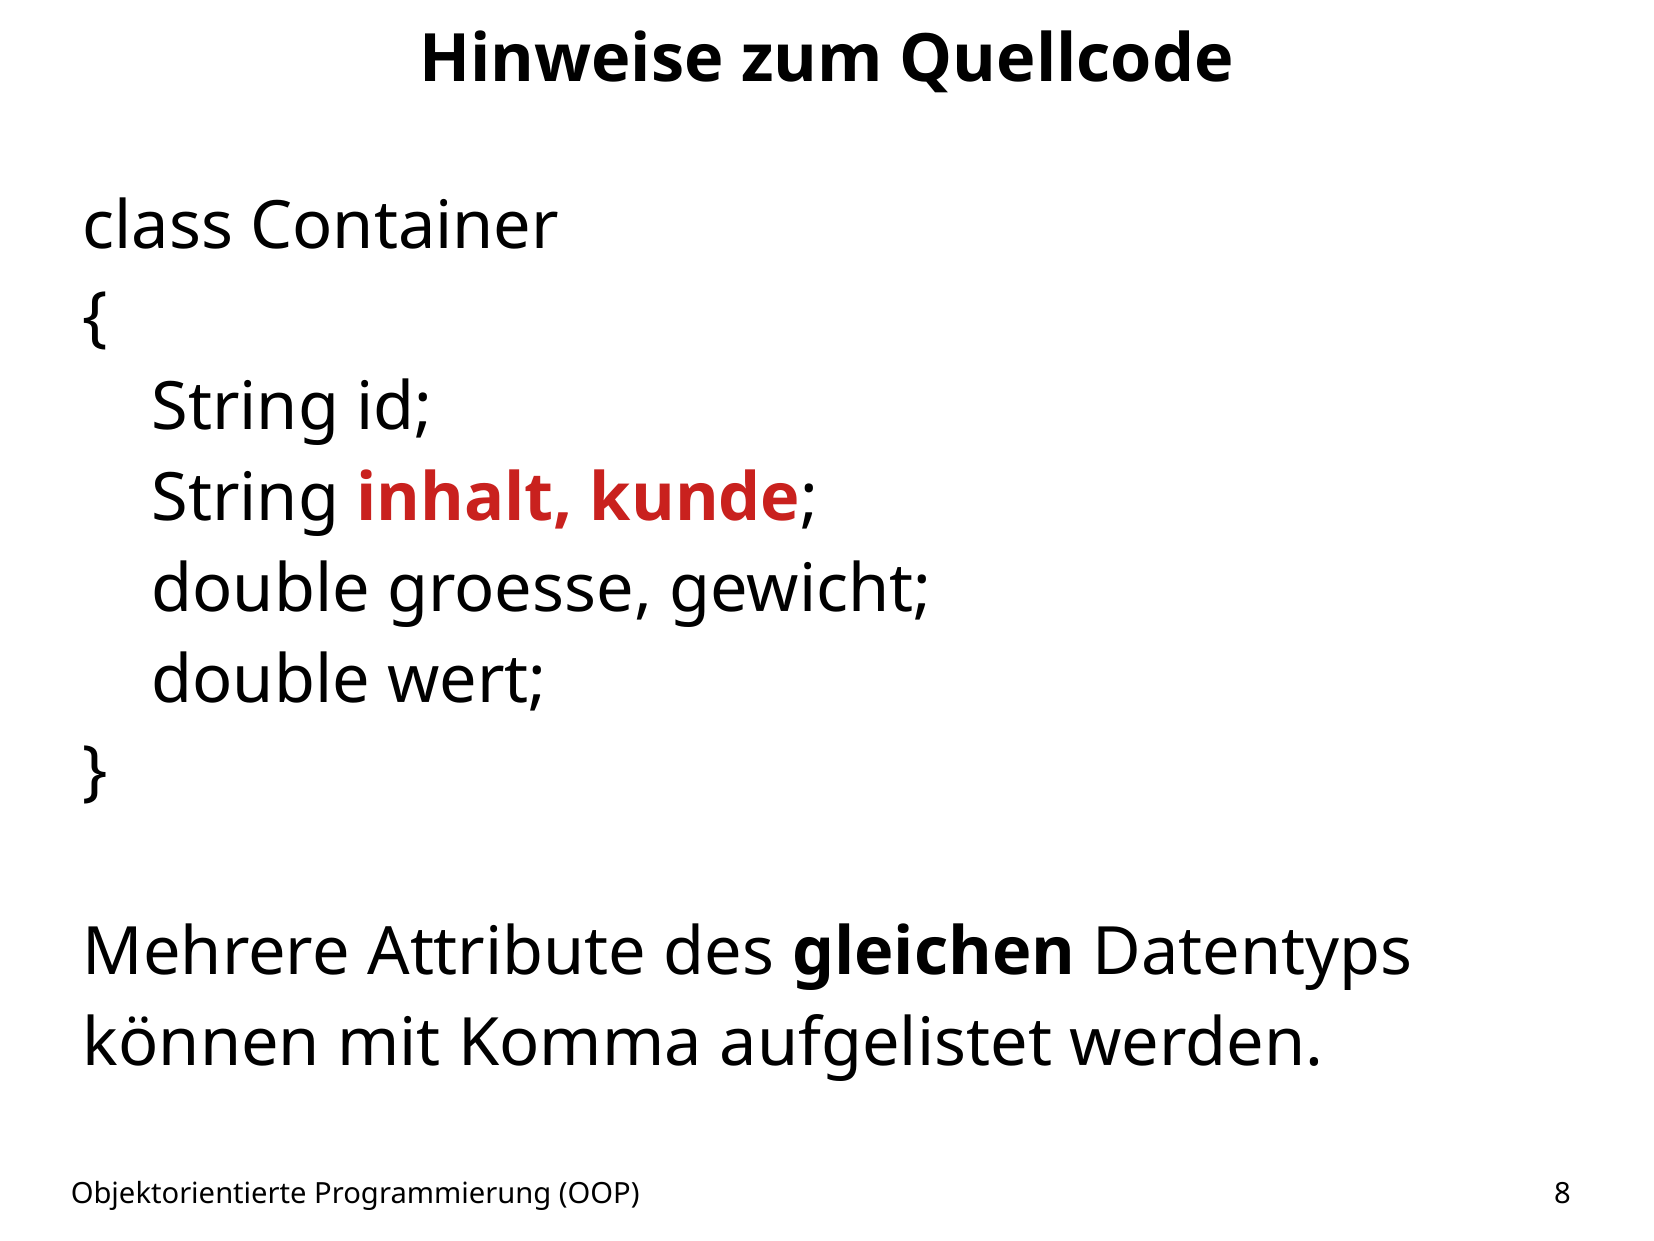

# Hinweise zum Quellcode
class Container
{
 String id;
 String inhalt, kunde;
 double groesse, gewicht;
 double wert;
}
Mehrere Attribute des gleichen Datentyps können mit Komma aufgelistet werden.
Objektorientierte Programmierung (OOP)
8